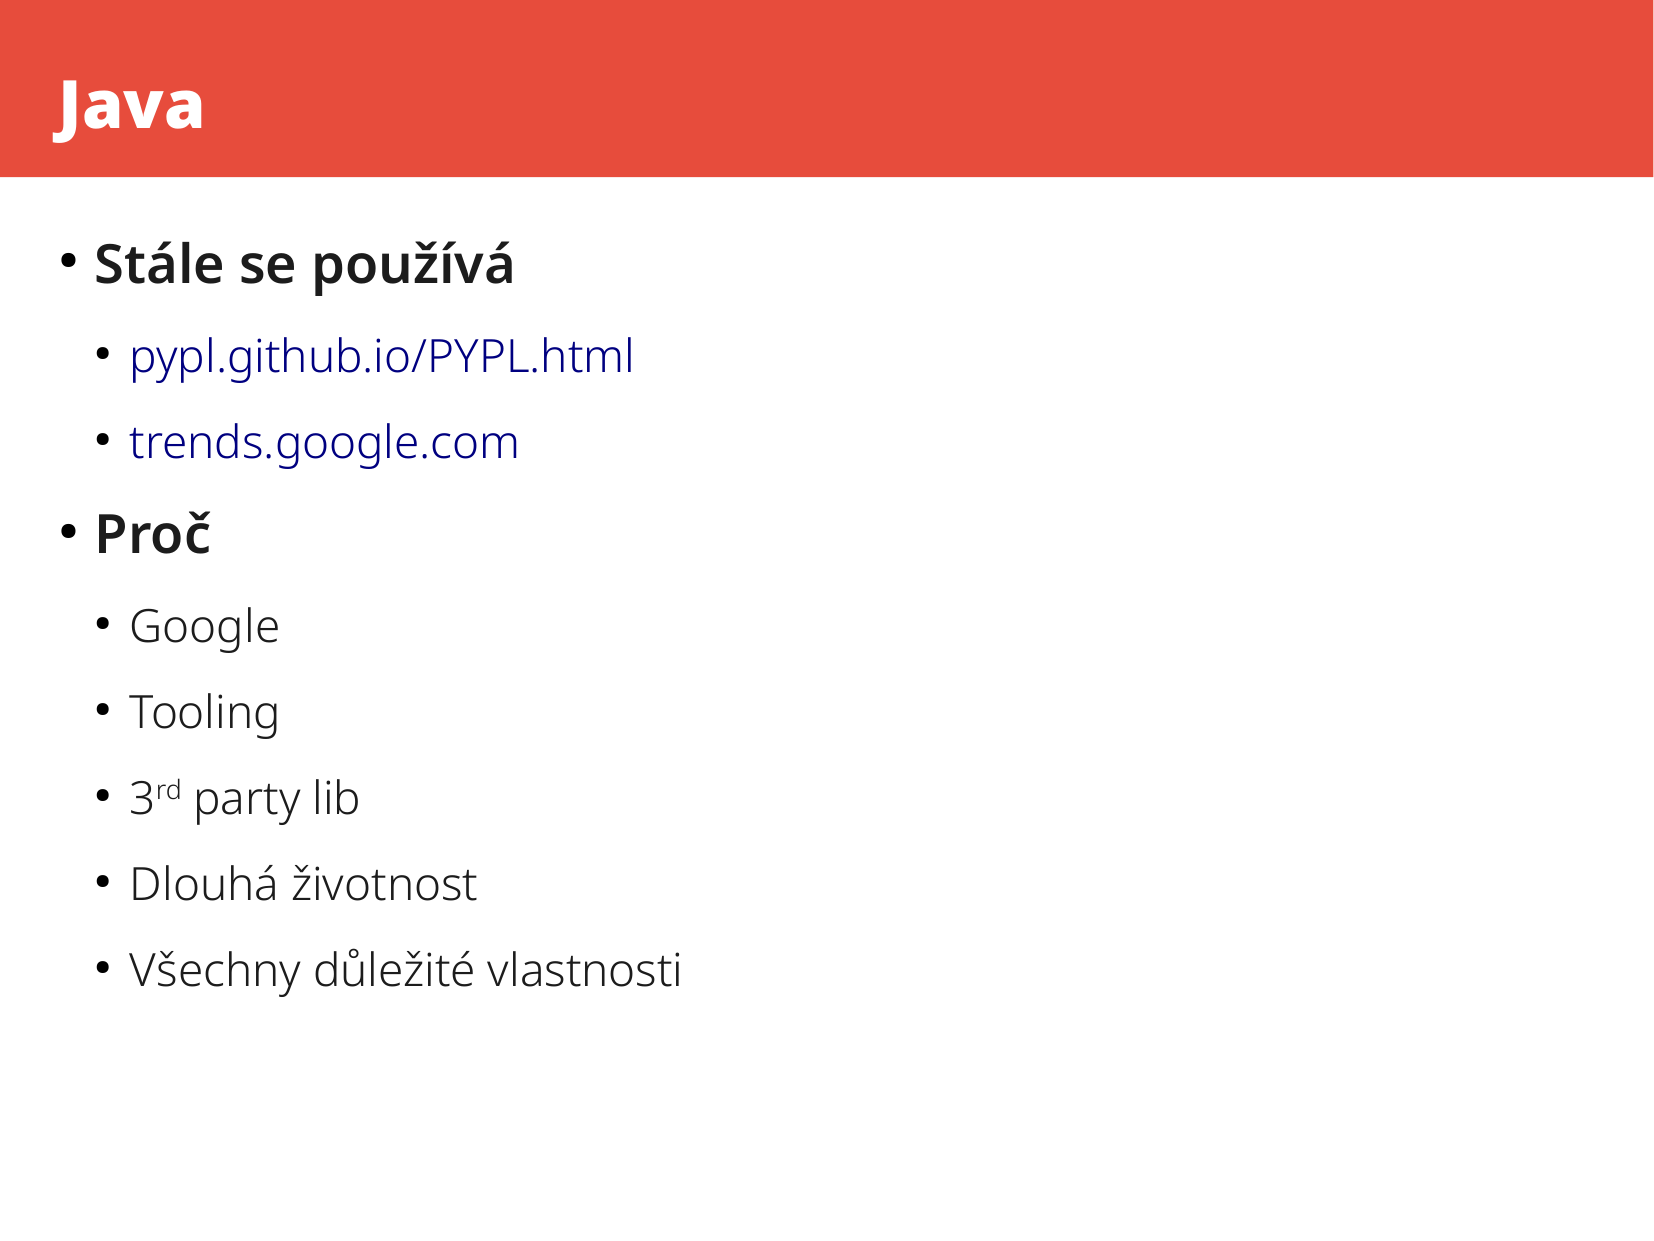

# Java
Stále se používá
pypl.github.io/PYPL.html
trends.google.com
Proč
Google
Tooling
3rd party lib
Dlouhá životnost
Všechny důležité vlastnosti